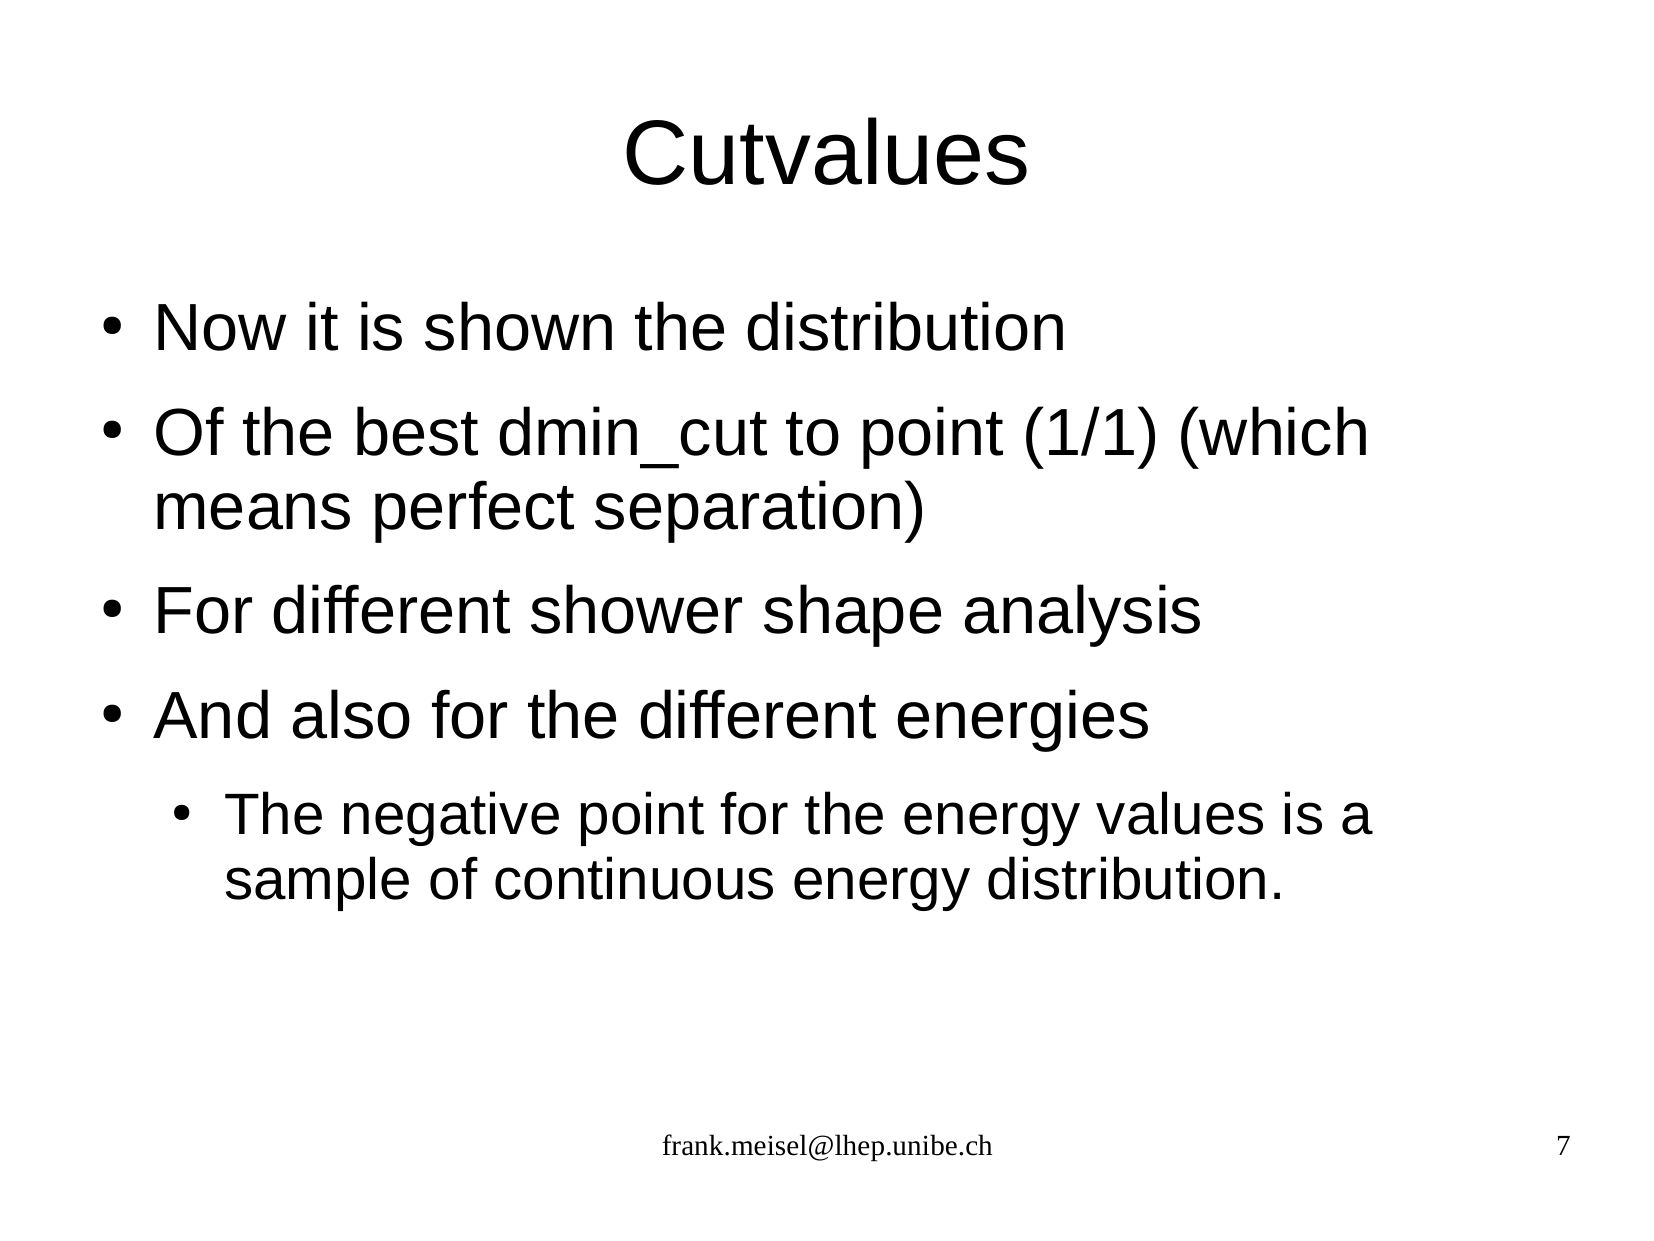

# Cutvalues
Now it is shown the distribution
Of the best dmin_cut to point (1/1) (which means perfect separation)
For different shower shape analysis
And also for the different energies
The negative point for the energy values is a sample of continuous energy distribution.
frank.meisel@lhep.unibe.ch
7